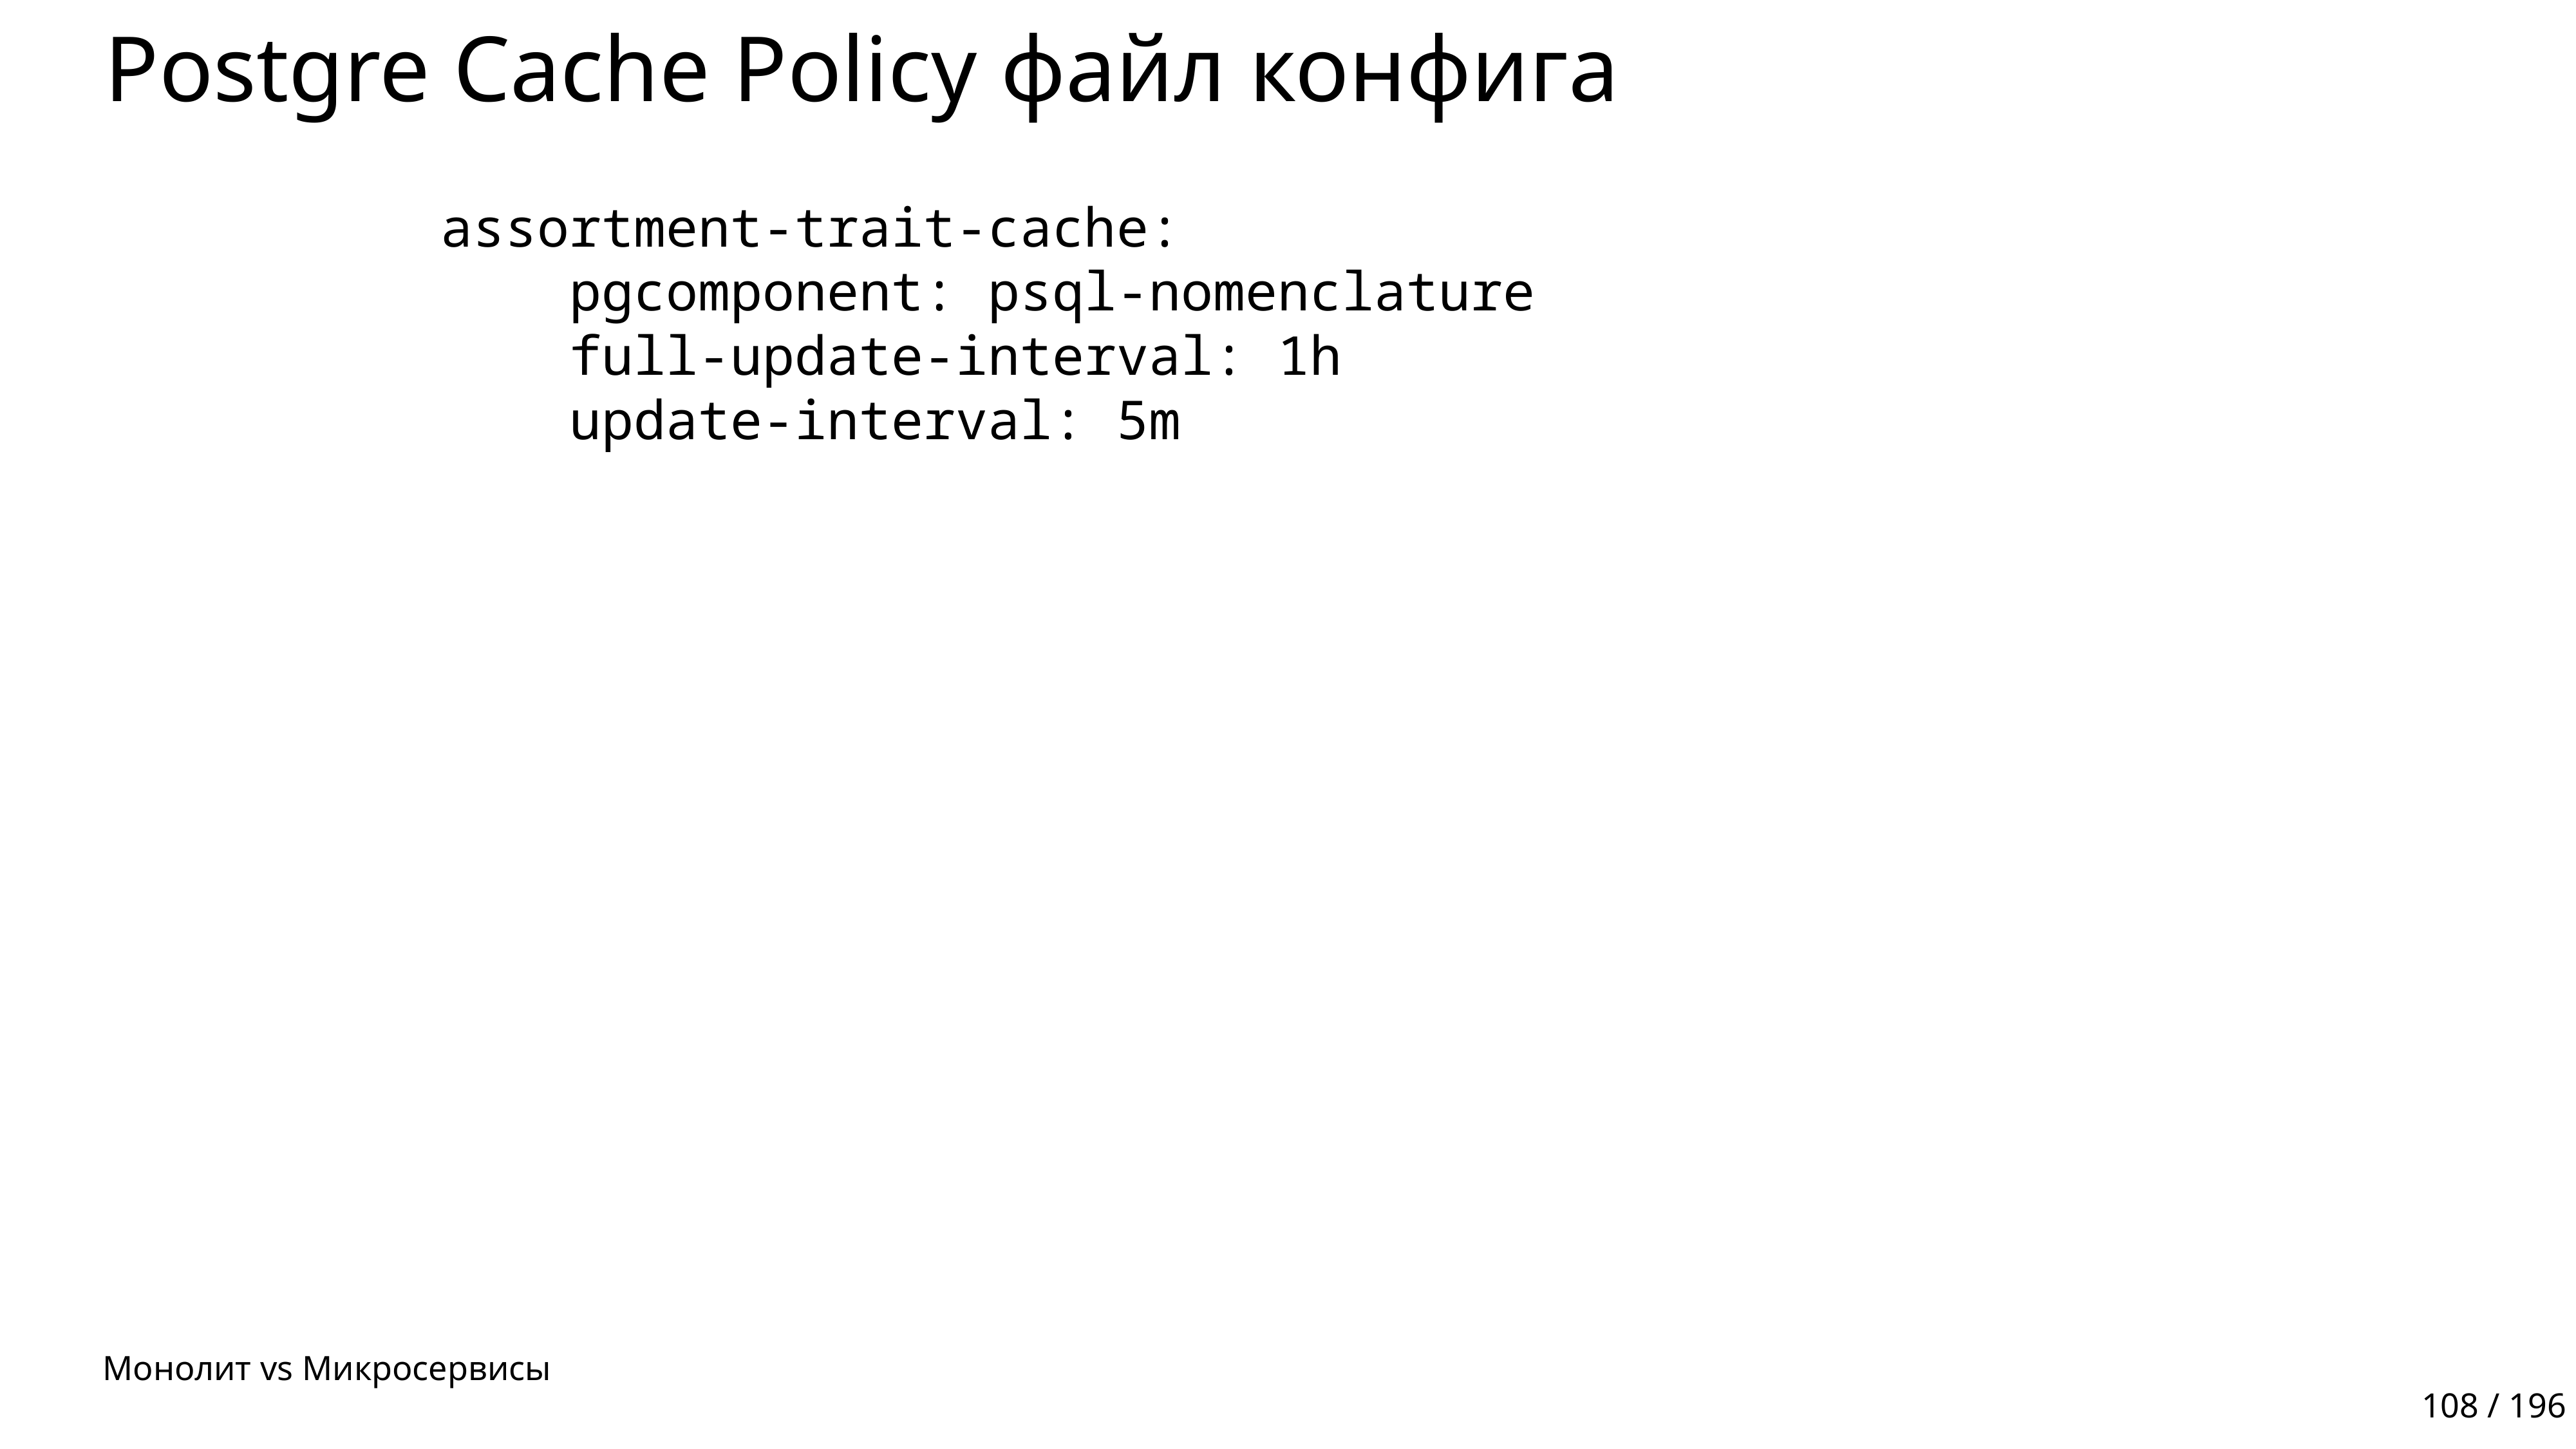

Postgre Cache Policy файл конфига
 assortment-trait-cache:
 pgcomponent: psql-nomenclature
 full-update-interval: 1h
 update-interval: 5m
# Монолит vs Микросервисы